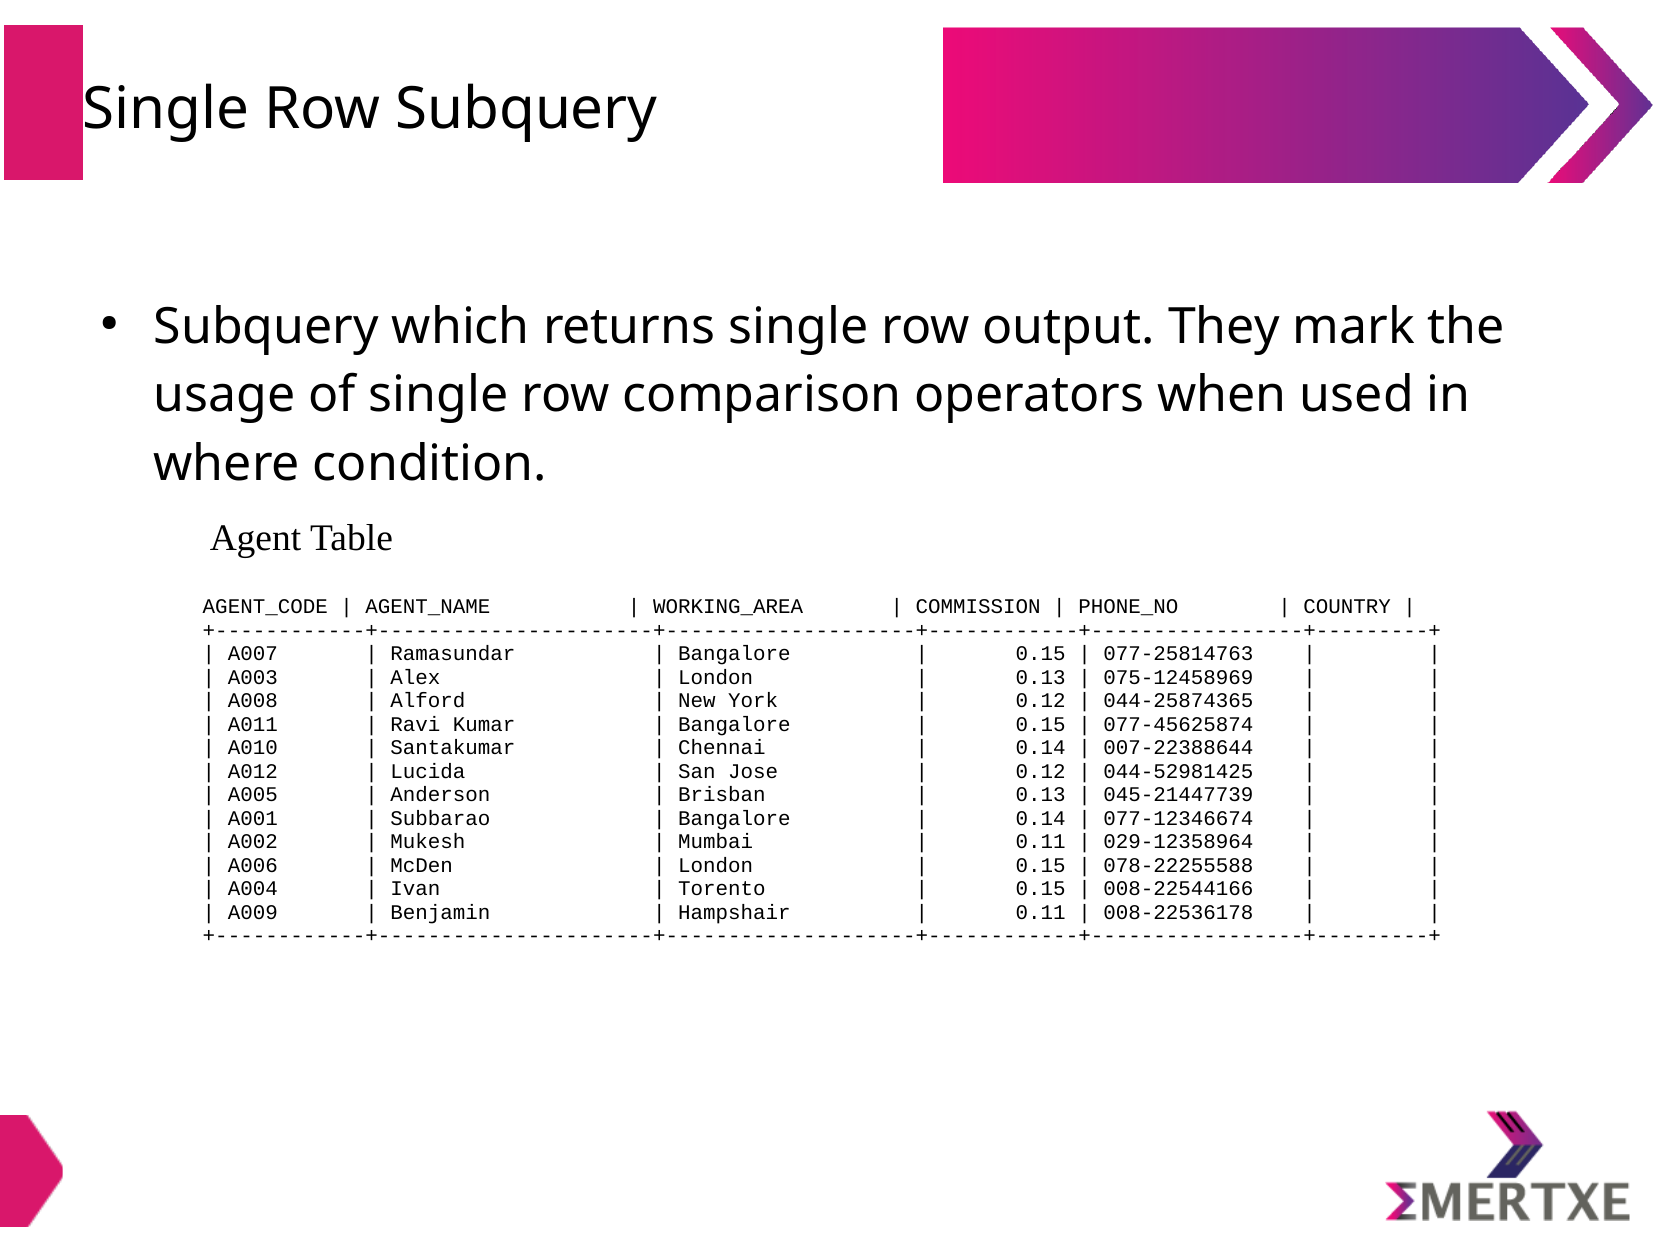

# Single Row Subquery
Subquery which returns single row output. They mark the usage of single row comparison operators when used in where condition.
Agent Table
AGENT_CODE | AGENT_NAME | WORKING_AREA | COMMISSION | PHONE_NO | COUNTRY |
+------------+----------------------+--------------------+------------+-----------------+---------+
| A007 | Ramasundar | Bangalore | 0.15 | 077-25814763 | |
| A003 | Alex | London | 0.13 | 075-12458969 | |
| A008 | Alford | New York | 0.12 | 044-25874365 | |
| A011 | Ravi Kumar | Bangalore | 0.15 | 077-45625874 | |
| A010 | Santakumar | Chennai | 0.14 | 007-22388644 | |
| A012 | Lucida | San Jose | 0.12 | 044-52981425 | |
| A005 | Anderson | Brisban | 0.13 | 045-21447739 | |
| A001 | Subbarao | Bangalore | 0.14 | 077-12346674 | |
| A002 | Mukesh | Mumbai | 0.11 | 029-12358964 | |
| A006 | McDen | London | 0.15 | 078-22255588 | |
| A004 | Ivan | Torento | 0.15 | 008-22544166 | |
| A009 | Benjamin | Hampshair | 0.11 | 008-22536178 | |
+------------+----------------------+--------------------+------------+-----------------+---------+